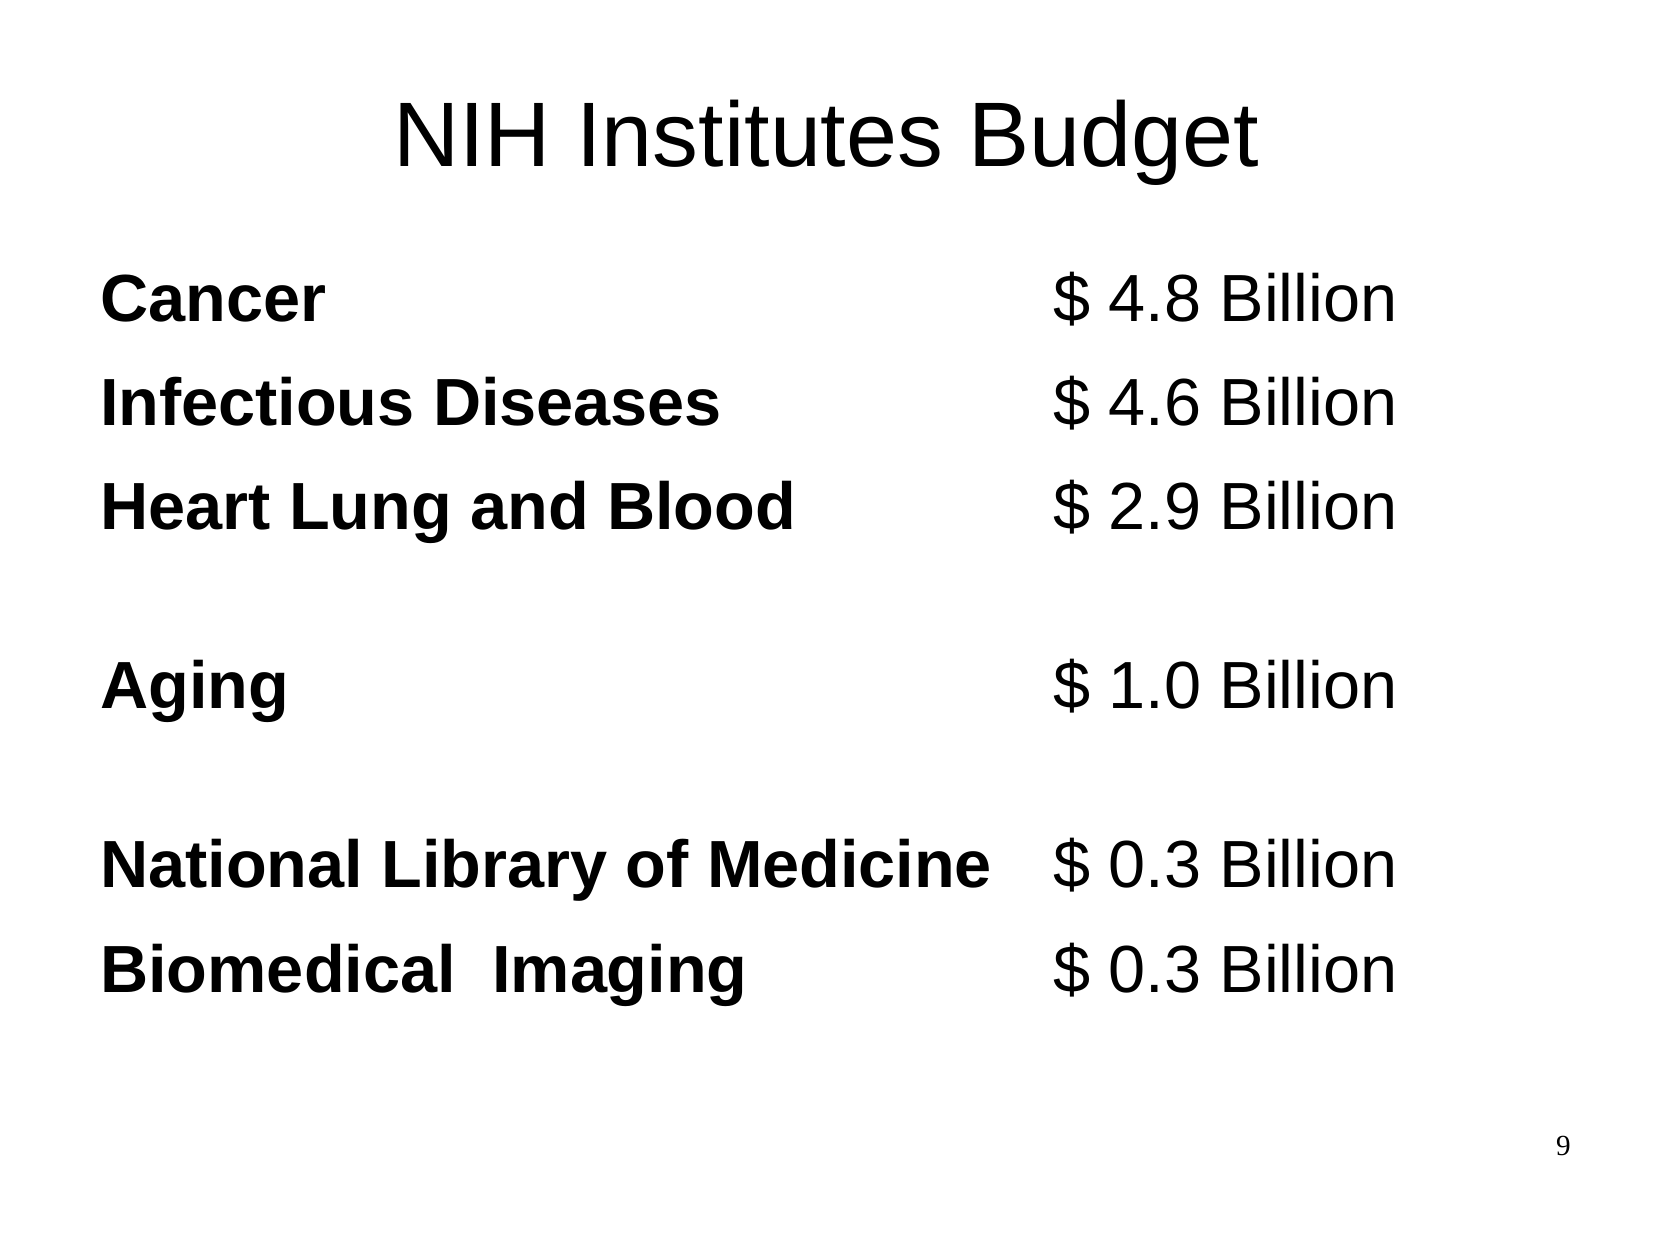

# NIH Institutes Budget
Cancer										$ 4.8 Billion
Infectious Diseases					$ 4.6 Billion
Heart Lung and Blood				$ 2.9 Billion
Aging											$ 1.0 Billion
National Library of Medicine 	$ 0.3 Billion
Biomedical Imaging				 	$ 0.3 Billion
9